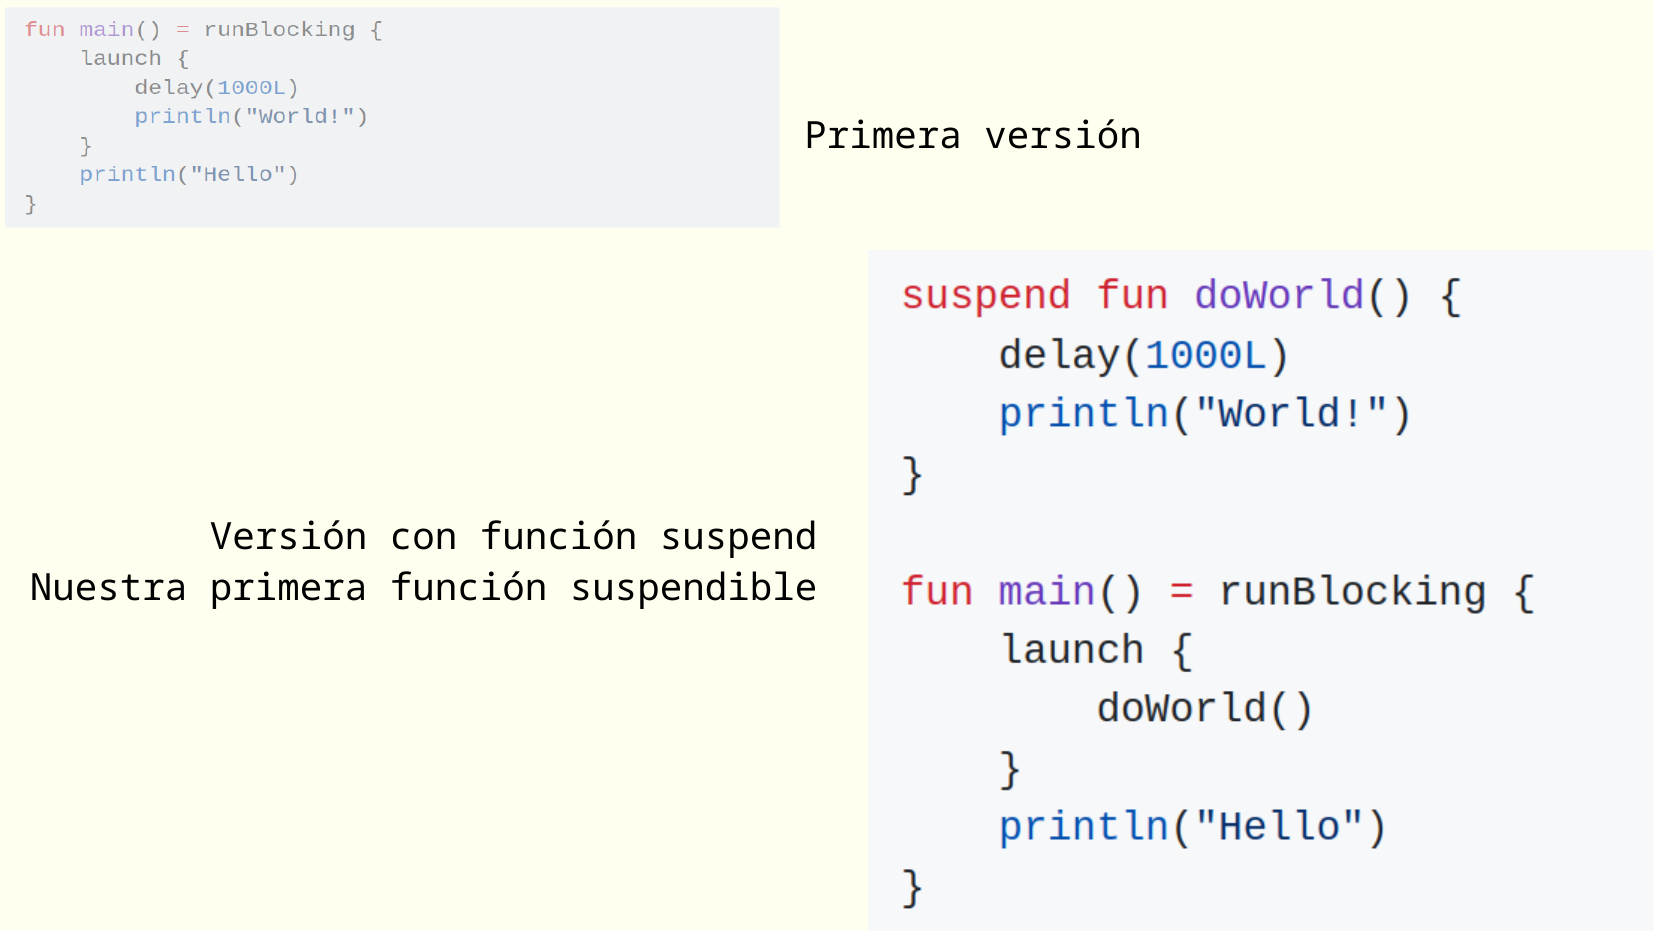

Primera versión
Versión con función suspend
Nuestra primera función suspendible